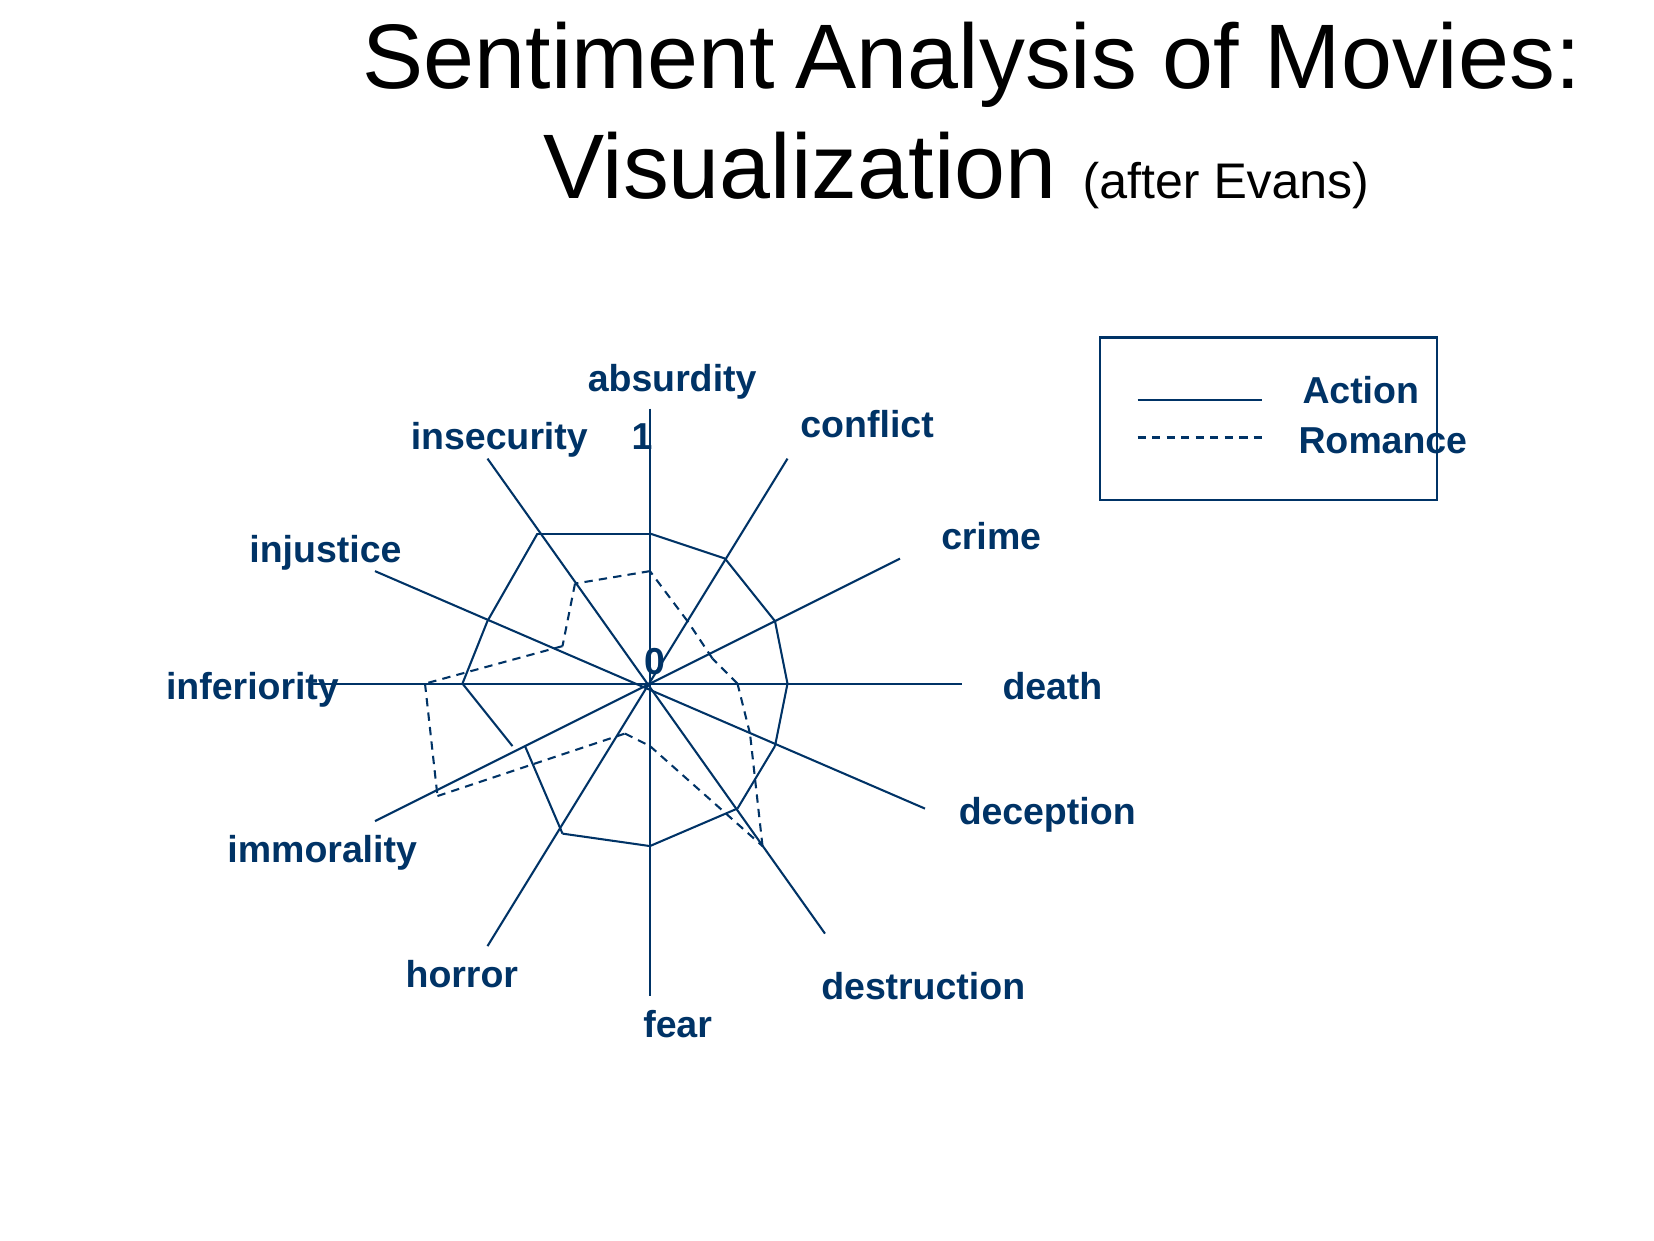

# Sentiment Analysis of Movies: Visualization (after Evans)
absurdity
Action
conflict
insecurity
1
Romance
crime
injustice
0
inferiority
death
deception
immorality
horror
destruction
fear